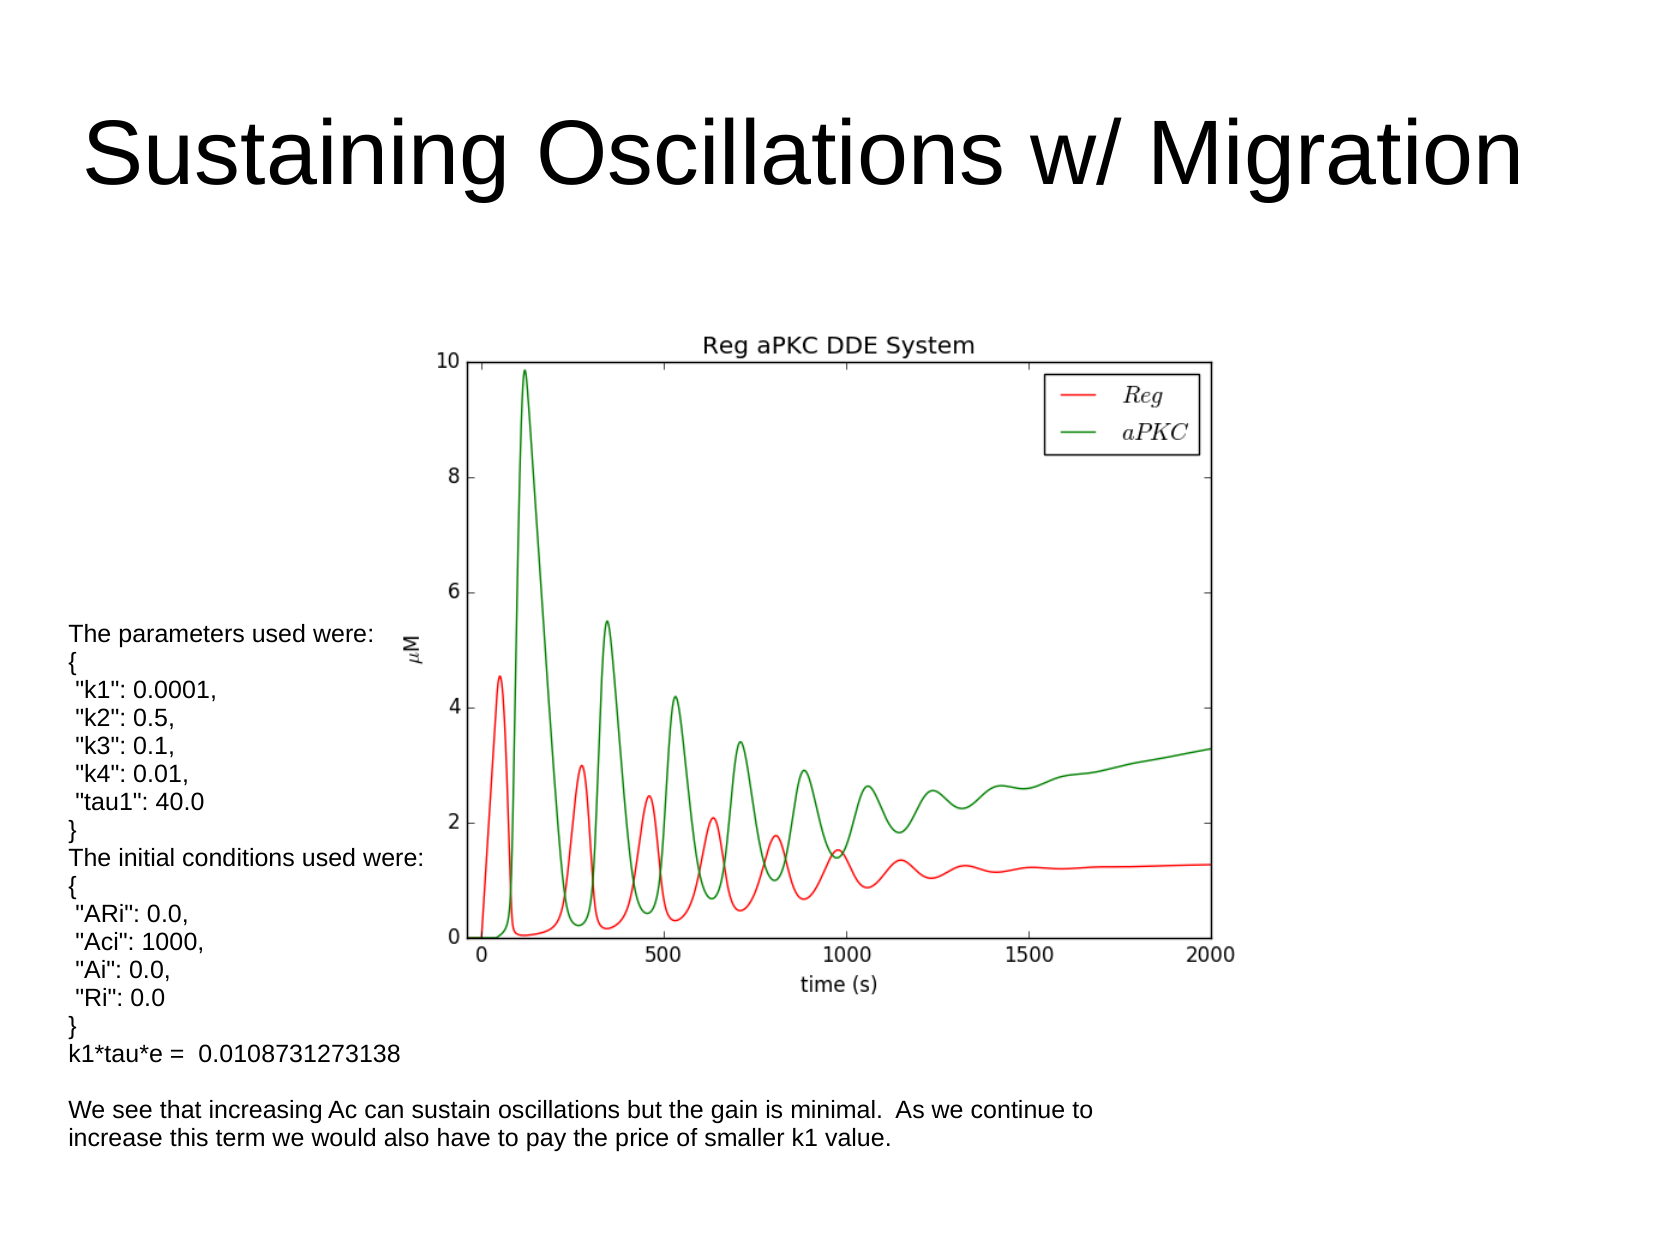

# Sustaining Oscillations w/ Migration
The parameters used were:
{
 "k1": 0.0001,
 "k2": 0.5,
 "k3": 0.1,
 "k4": 0.01,
 "tau1": 40.0
}
The initial conditions used were:
{
 "ARi": 0.0,
 "Aci": 1000,
 "Ai": 0.0,
 "Ri": 0.0
}
k1*tau*e = 0.0108731273138
We see that increasing Ac can sustain oscillations but the gain is minimal. As we continue to increase this term we would also have to pay the price of smaller k1 value.